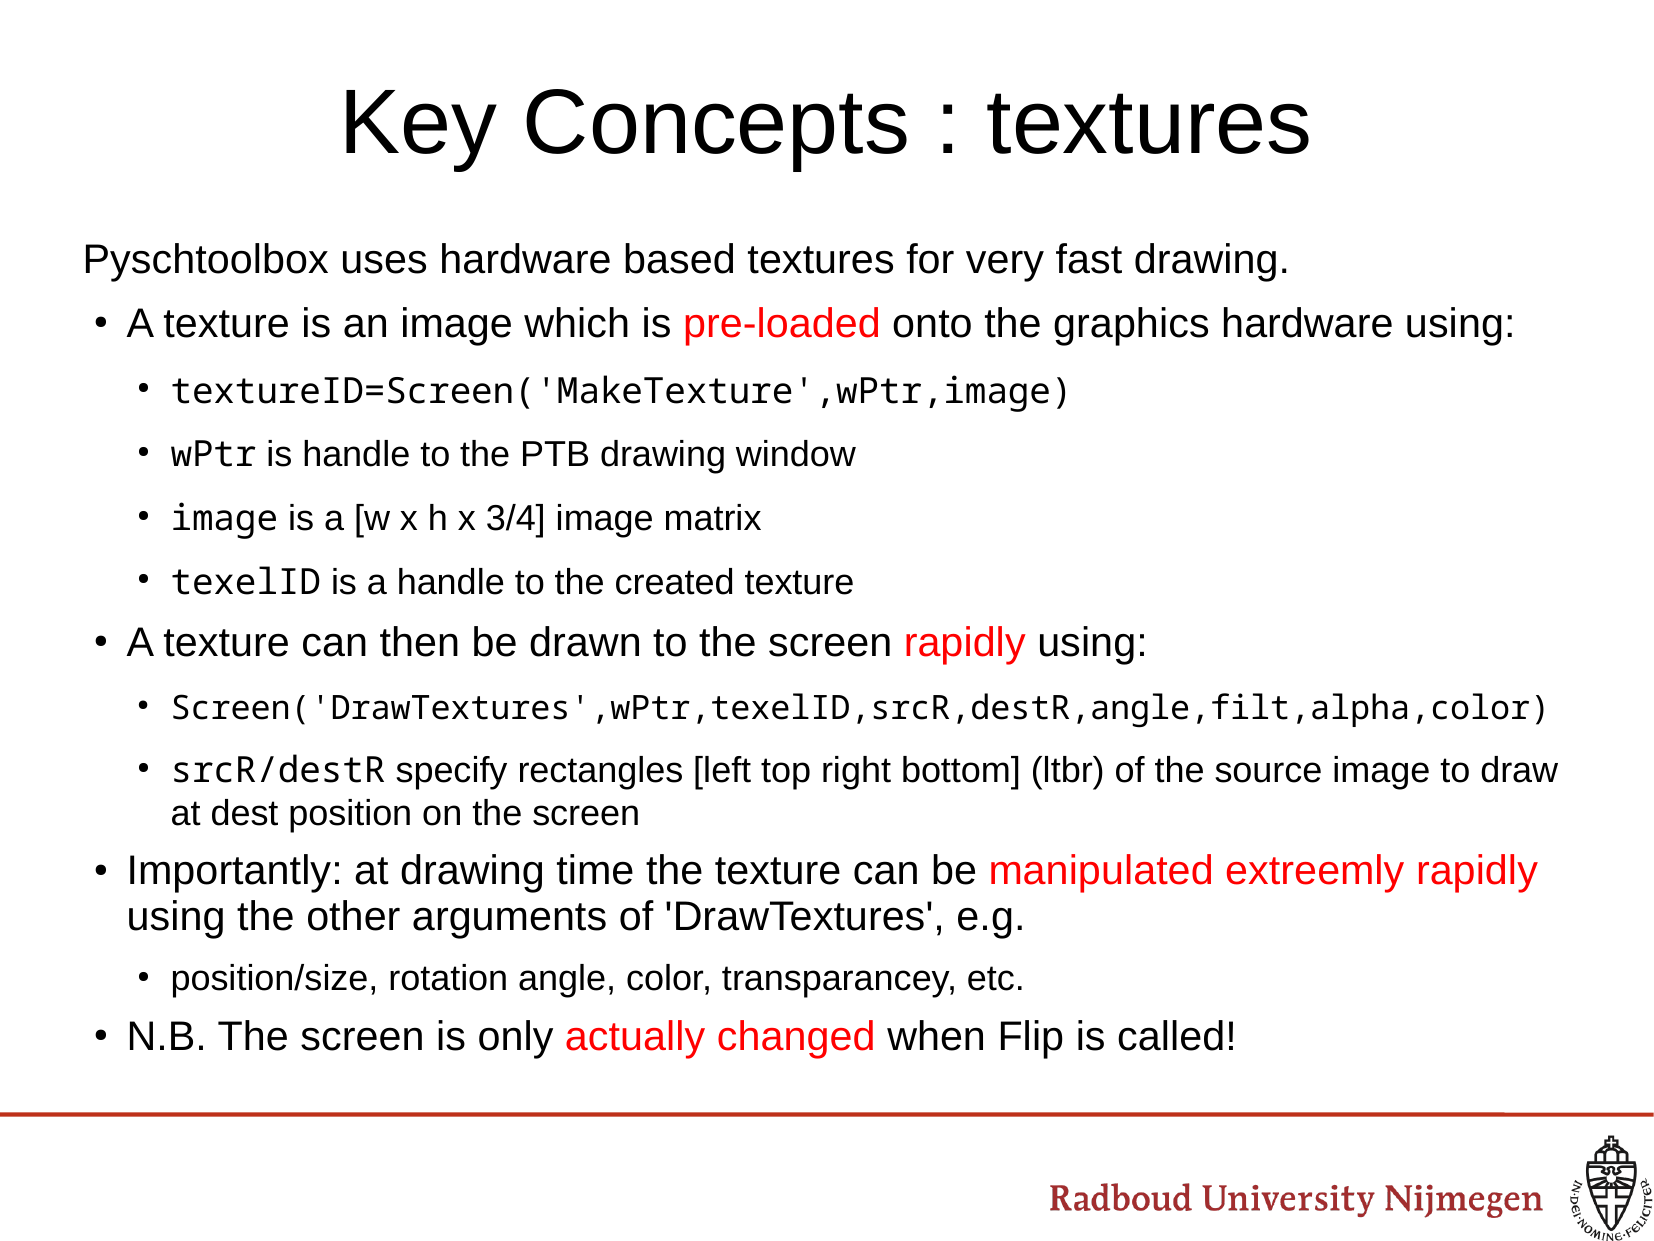

# Key Concepts : textures
Pyschtoolbox uses hardware based textures for very fast drawing.
A texture is an image which is pre-loaded onto the graphics hardware using:
textureID=Screen('MakeTexture',wPtr,image)
wPtr is handle to the PTB drawing window
image is a [w x h x 3/4] image matrix
texelID is a handle to the created texture
A texture can then be drawn to the screen rapidly using:
Screen('DrawTextures',wPtr,texelID,srcR,destR,angle,filt,alpha,color)
srcR/destR specify rectangles [left top right bottom] (ltbr) of the source image to draw at dest position on the screen
Importantly: at drawing time the texture can be manipulated extreemly rapidly using the other arguments of 'DrawTextures', e.g.
position/size, rotation angle, color, transparancey, etc.
N.B. The screen is only actually changed when Flip is called!